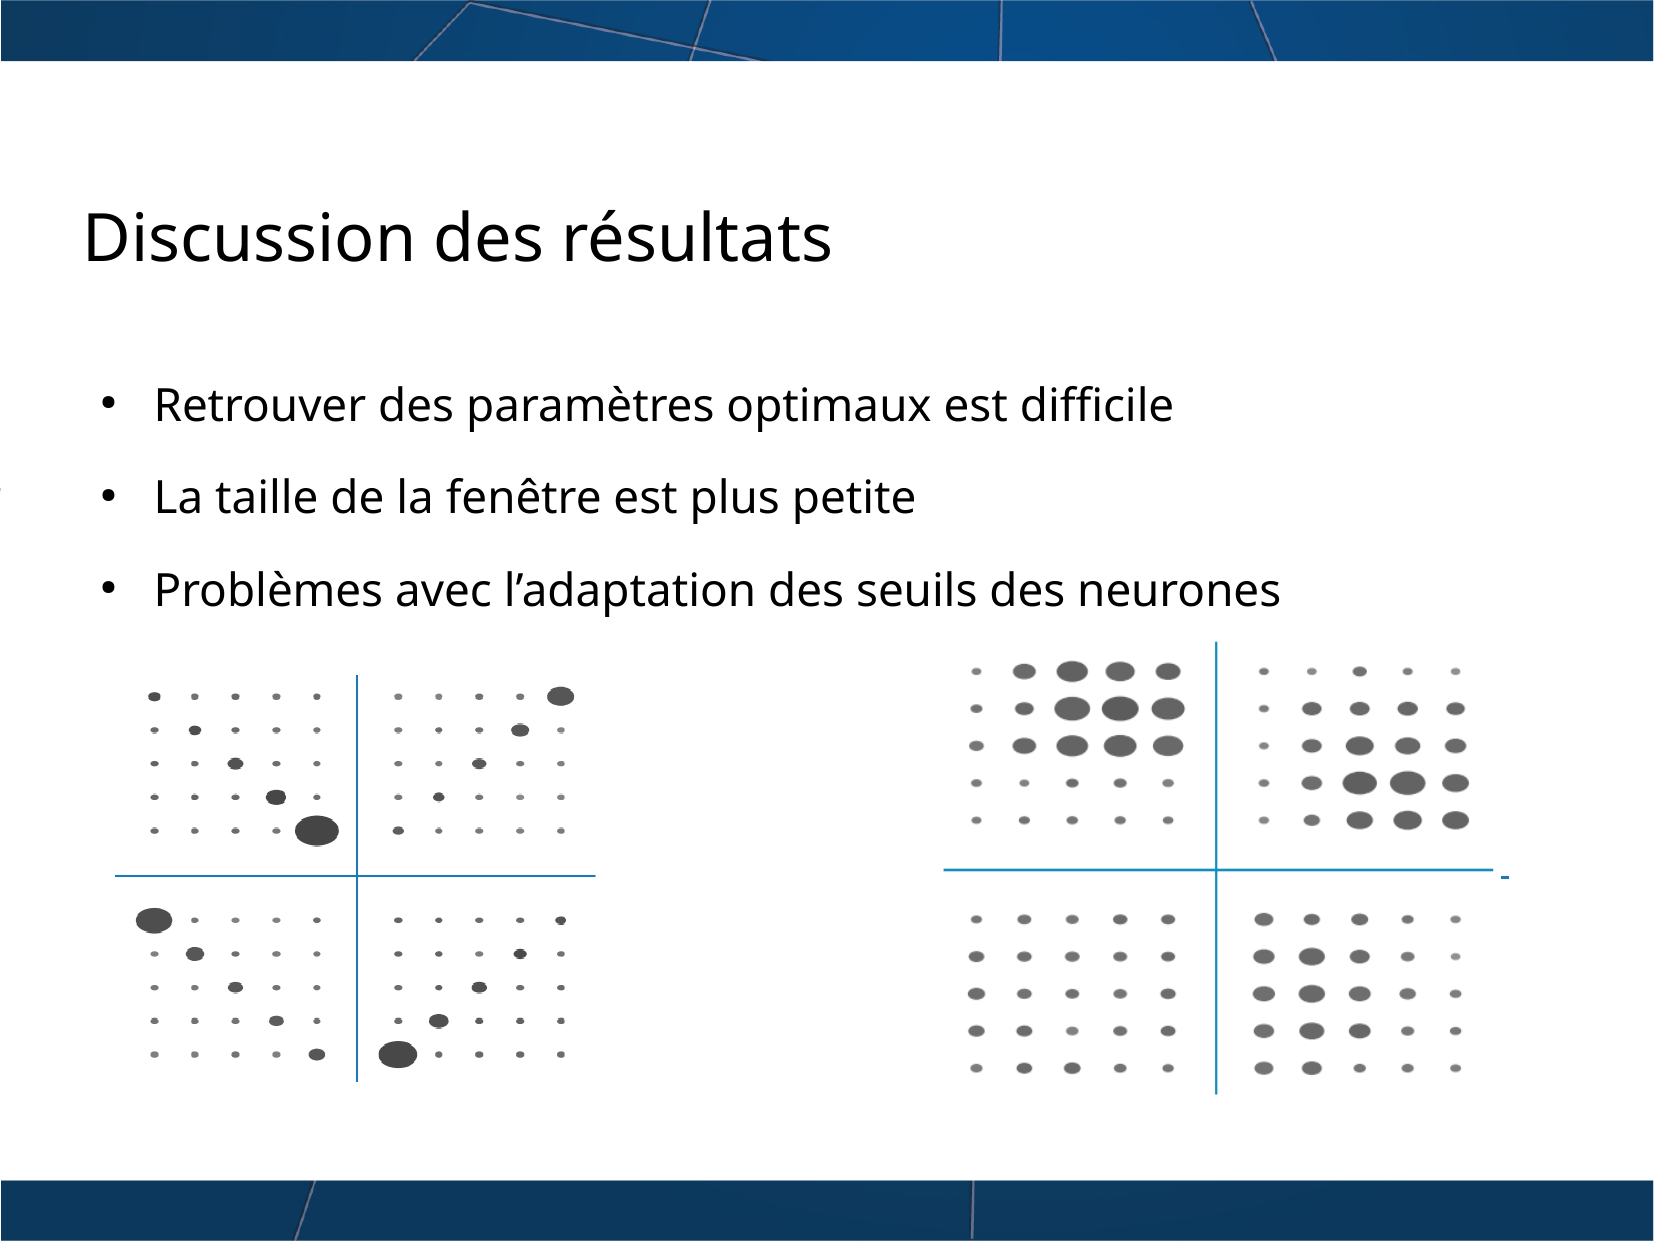

# Discussion des résultats
Retrouver des paramètres optimaux est difficile
La taille de la fenêtre est plus petite
Problèmes avec l’adaptation des seuils des neurones